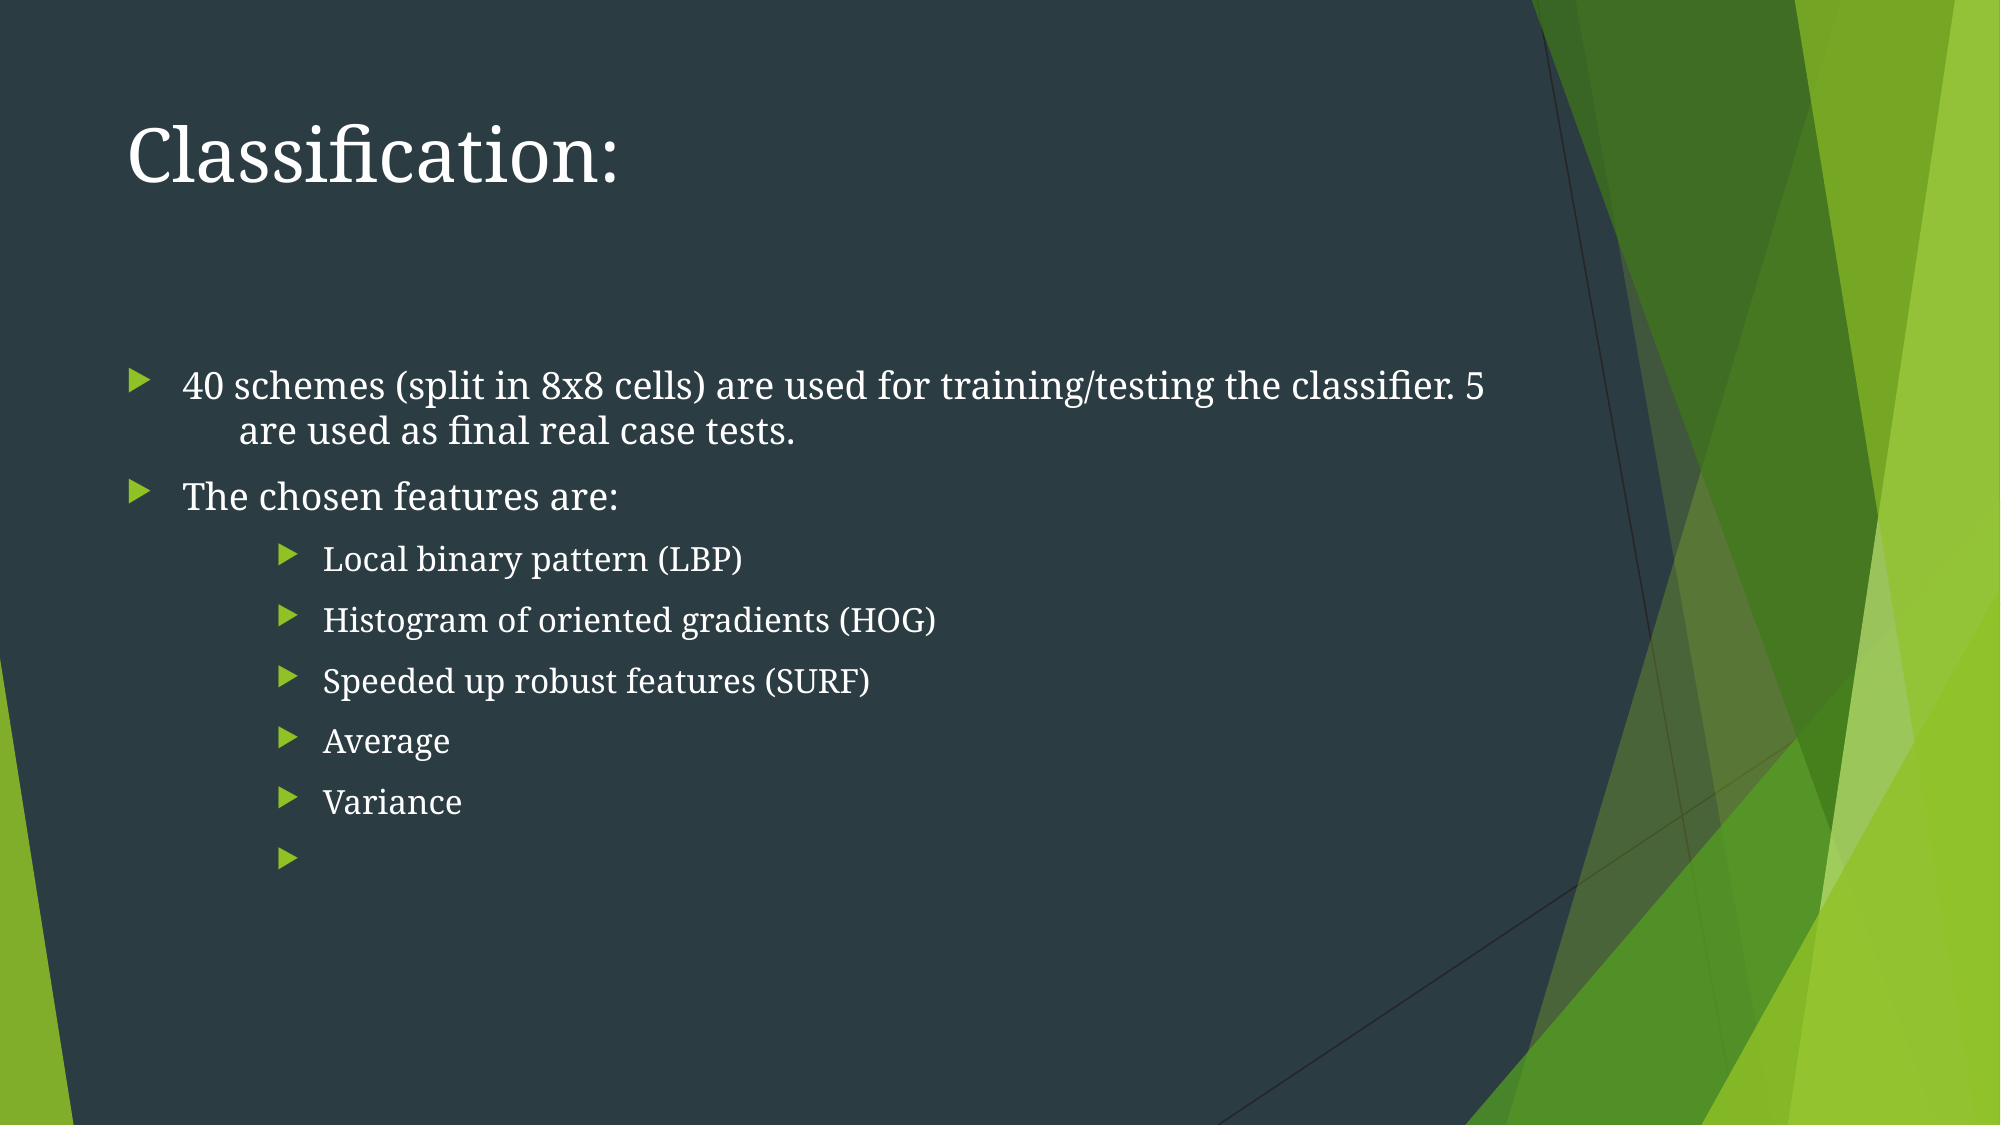

# Classification:
40 schemes (split in 8x8 cells) are used for training/testing the classifier. 5 are used as final real case tests.
The chosen features are:
Local binary pattern (LBP)
Histogram of oriented gradients (HOG)
Speeded up robust features (SURF)
Average
Variance